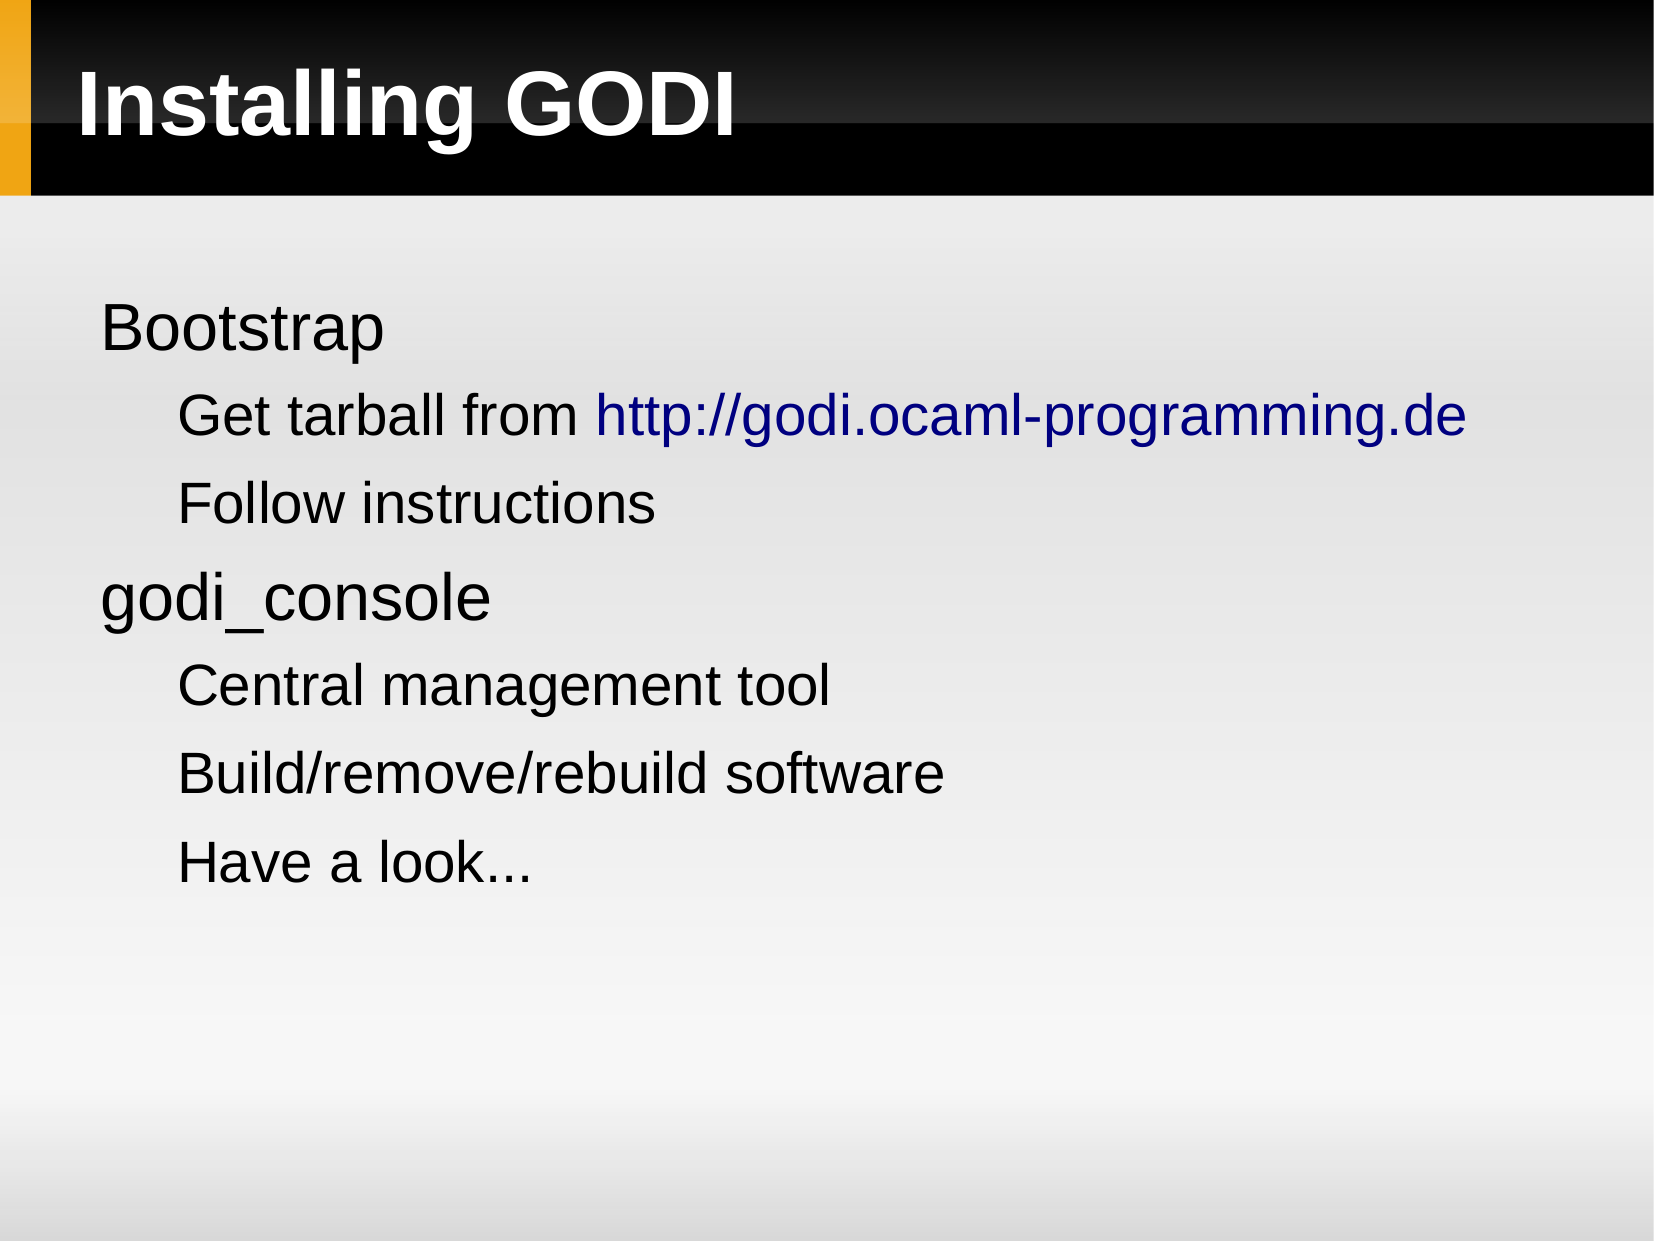

# Installing GODI
Bootstrap
Get tarball from http://godi.ocaml-programming.de
Follow instructions
godi_console
Central management tool
Build/remove/rebuild software
Have a look...